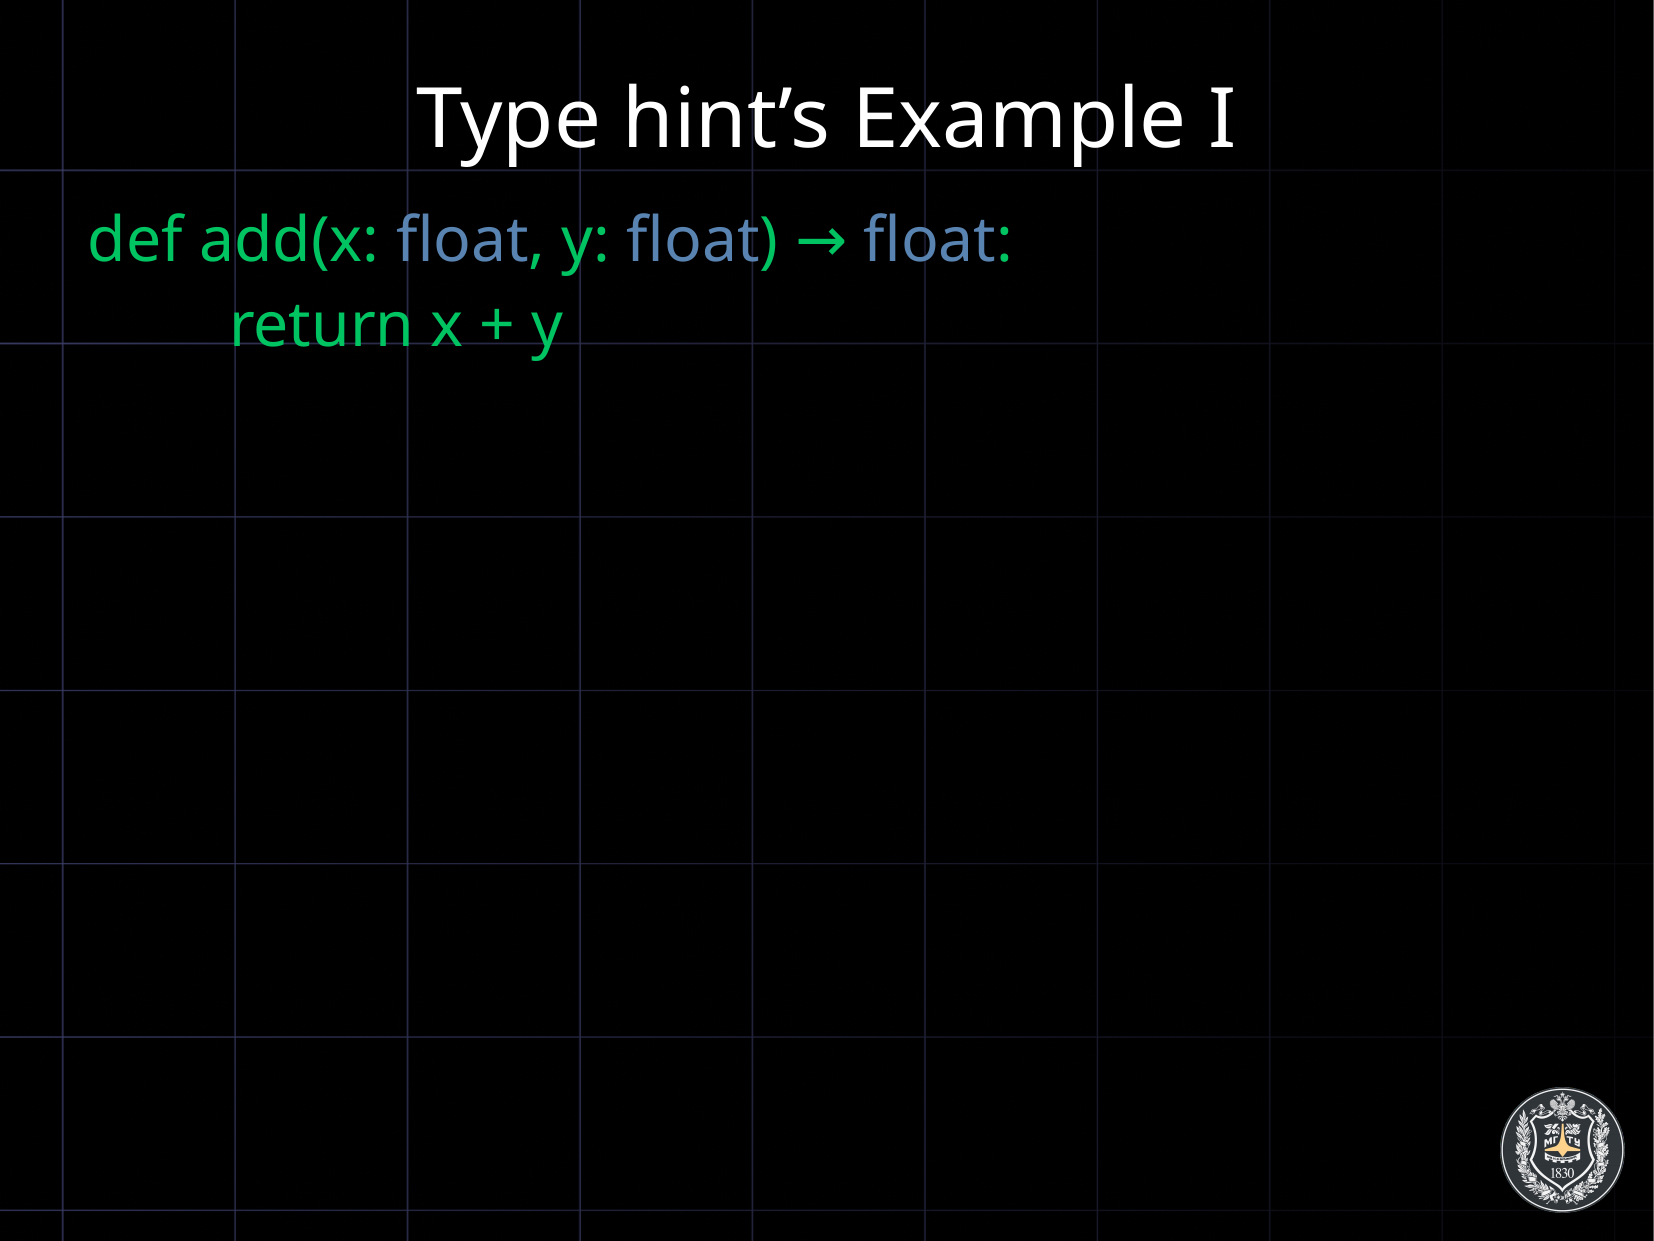

# Type hint’s Example I
def add(x: float, y: float) → float:
return x + y